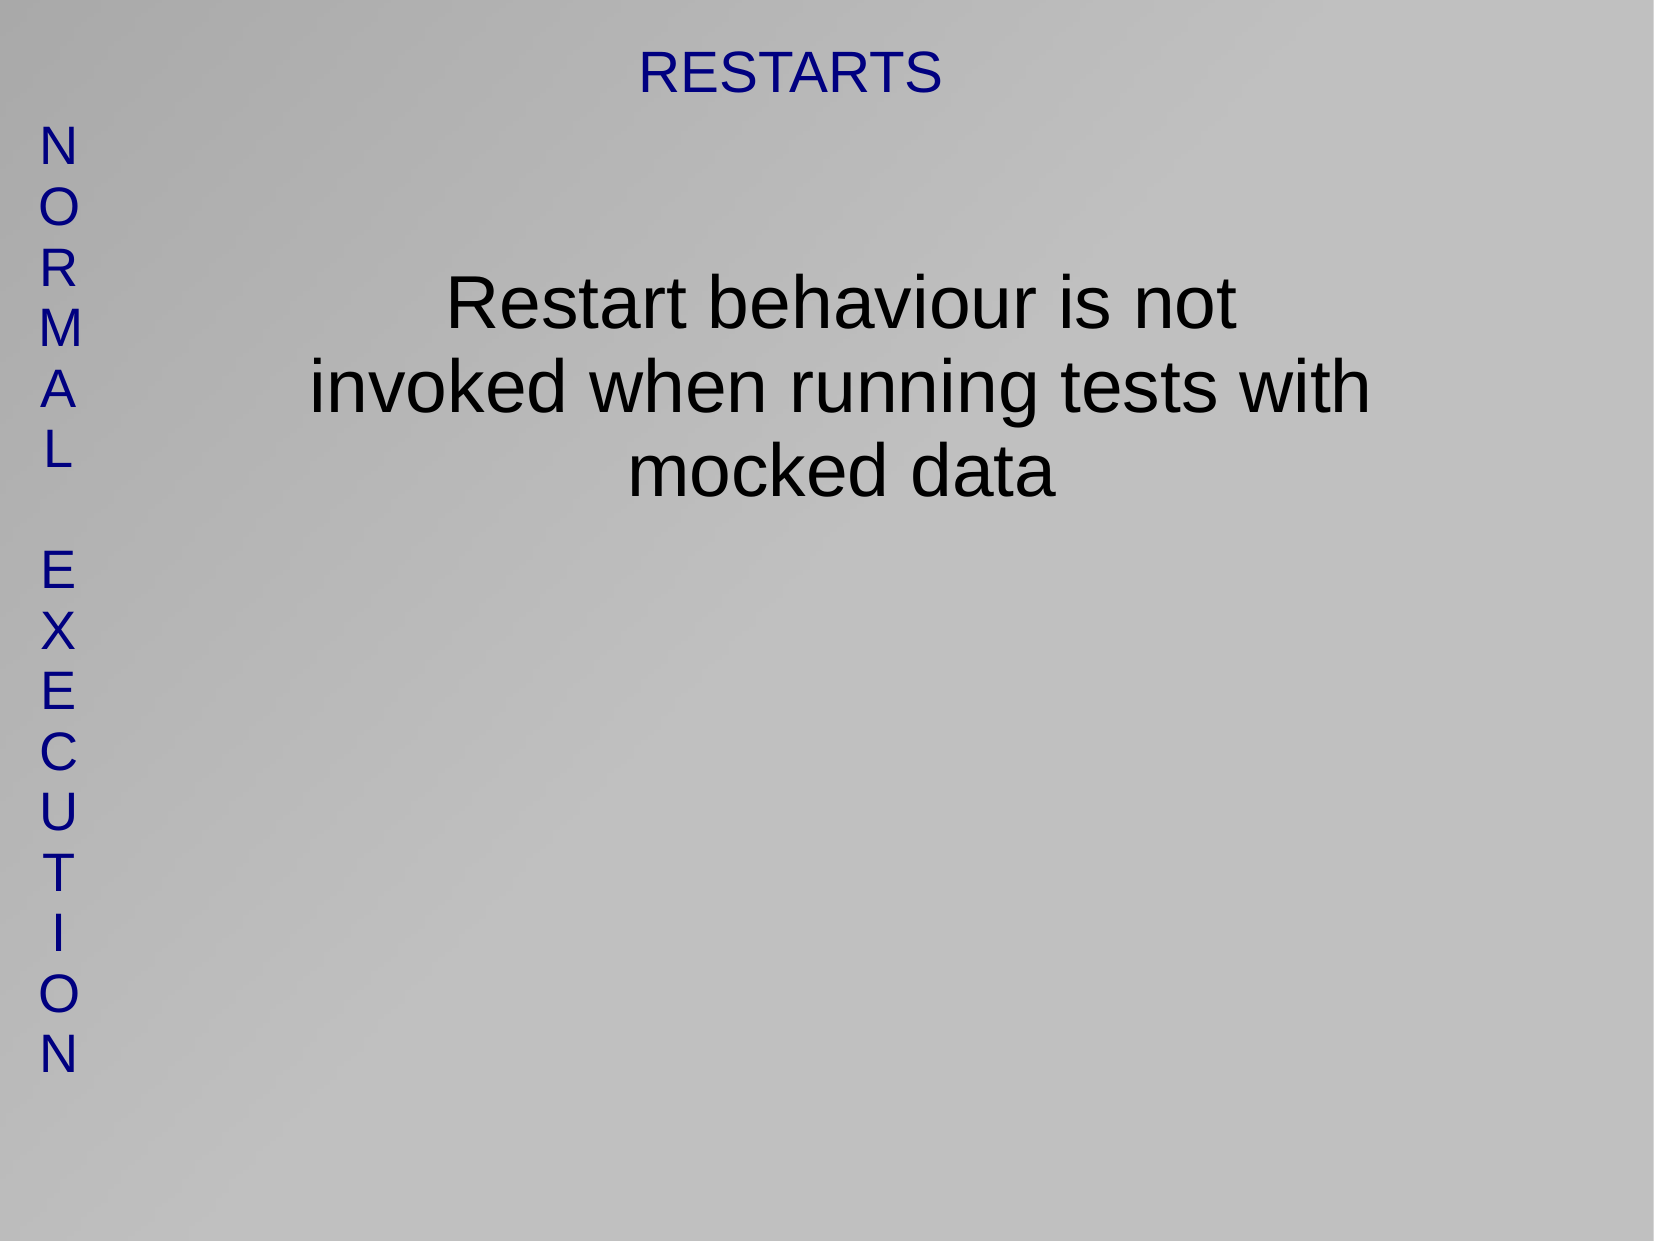

RESTARTS
NORMAL
EXECUTION
Restart behaviour is not invoked when running tests with mocked data